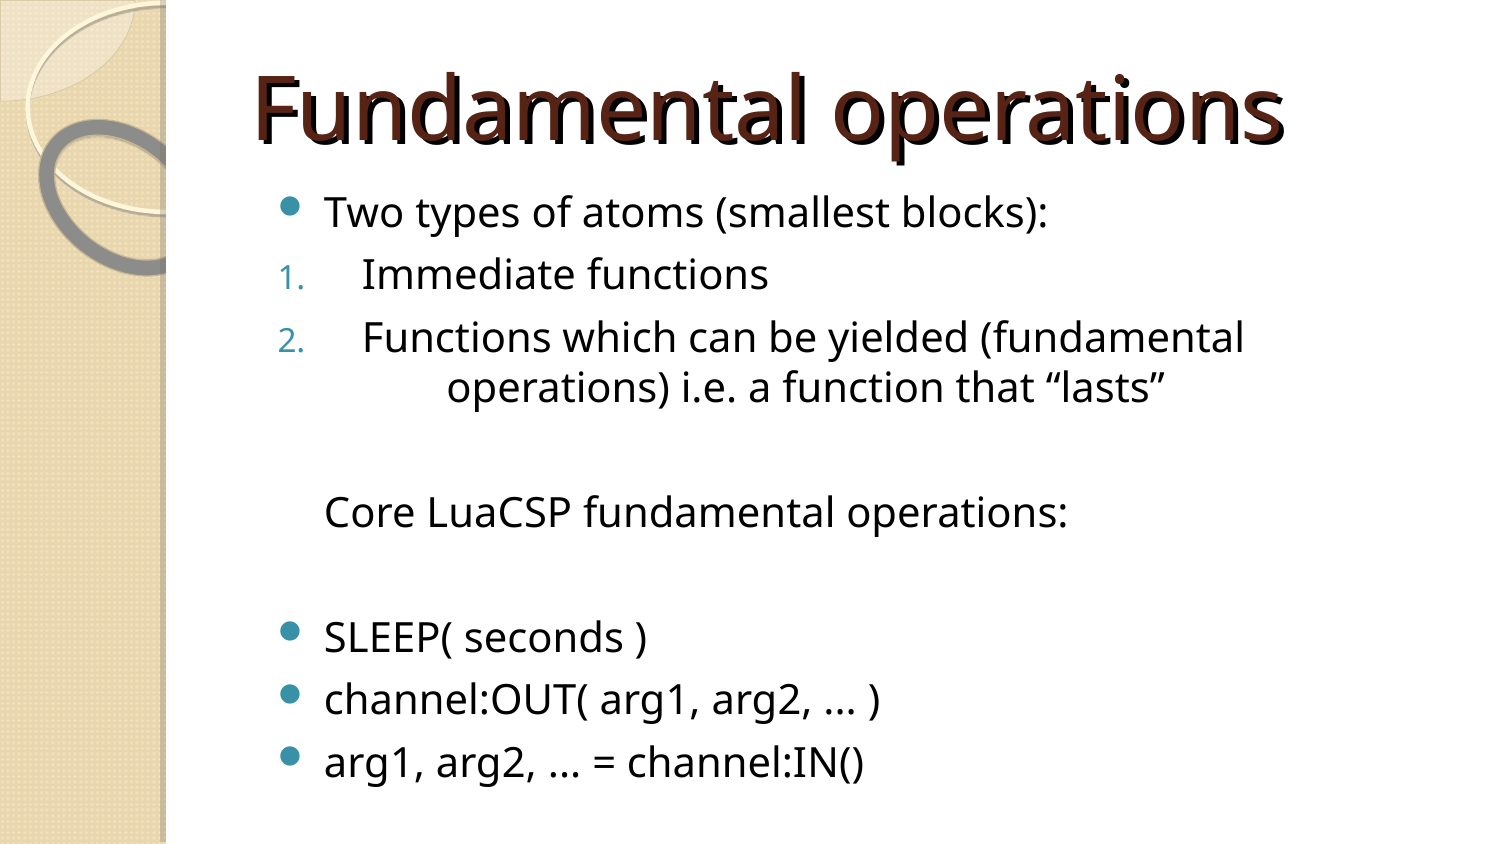

# Fundamental operations
Two types of atoms (smallest blocks):
Immediate functions
Functions which can be yielded (fundamental operations) i.e. a function that “lasts”
Core LuaCSP fundamental operations:
SLEEP( seconds )
channel:OUT( arg1, arg2, ... )
arg1, arg2, ... = channel:IN()